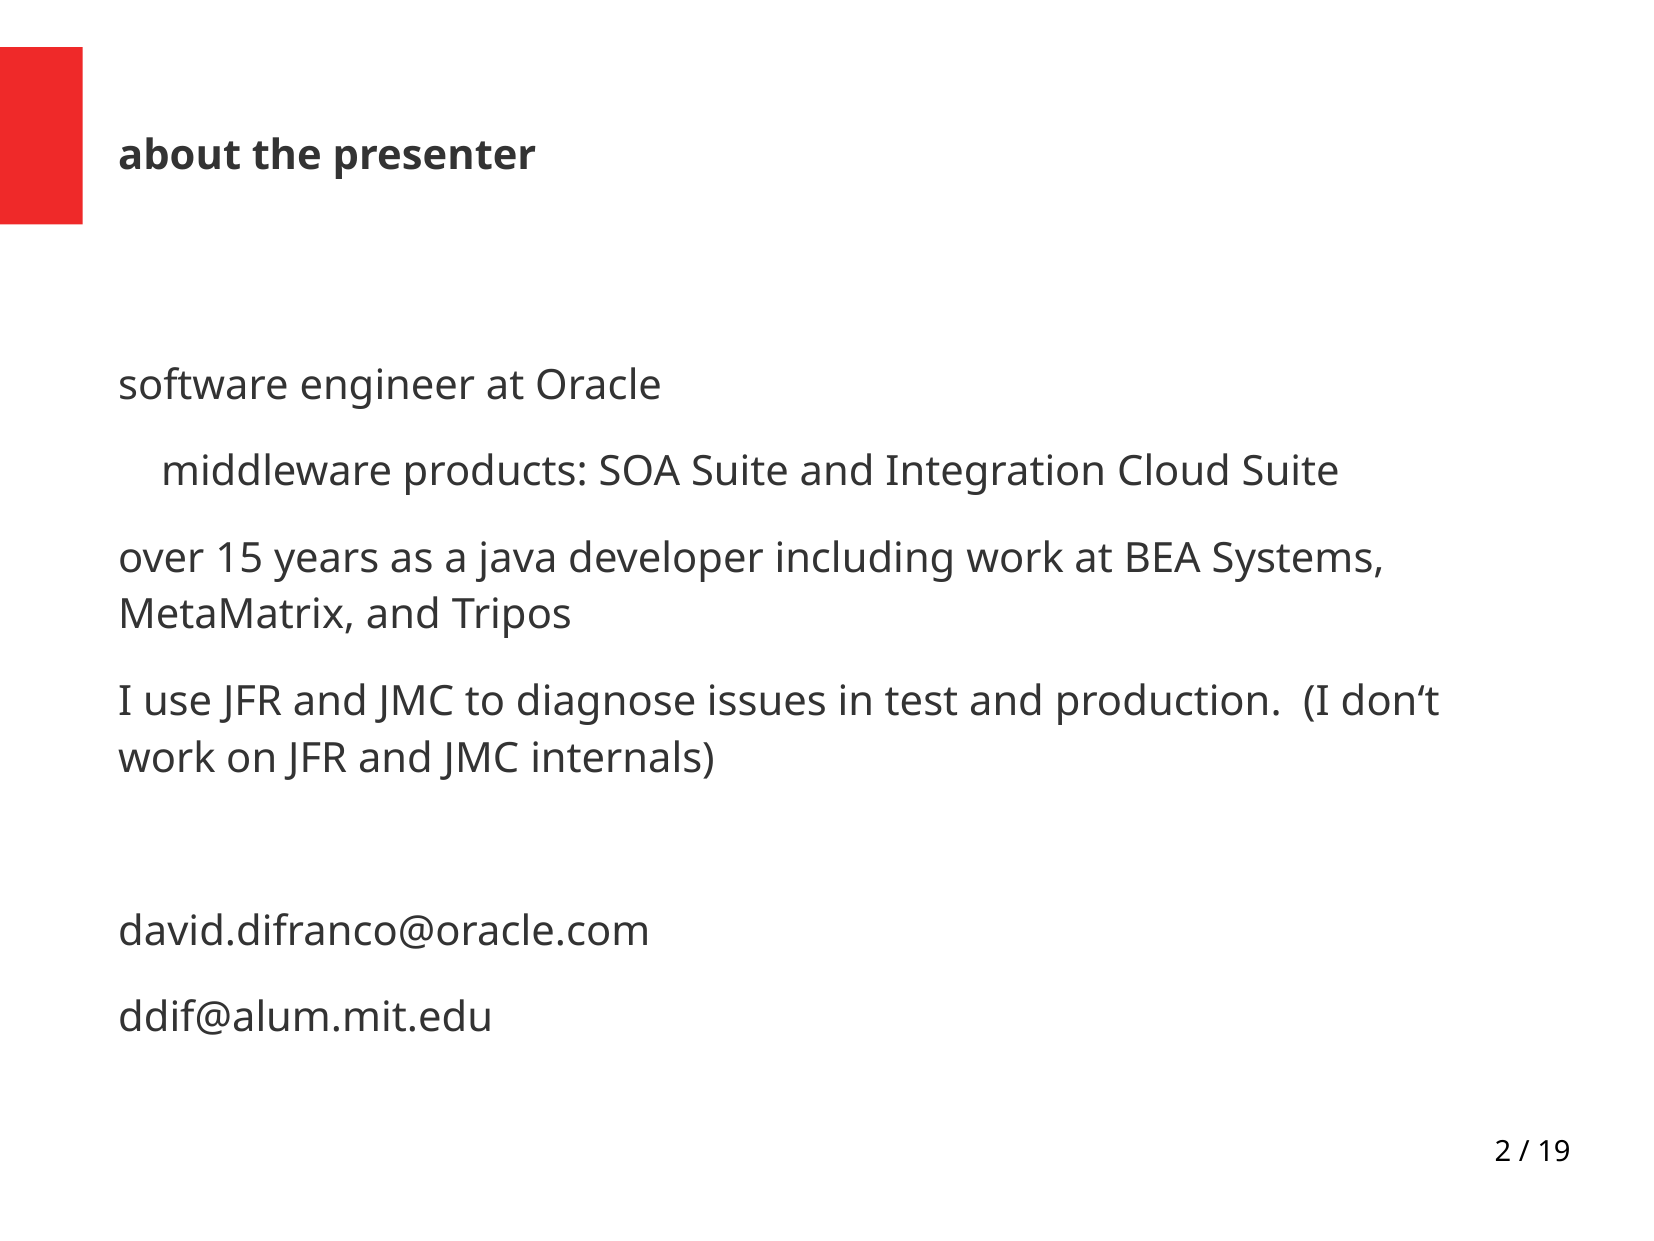

# about the presenter
software engineer at Oracle
 middleware products: SOA Suite and Integration Cloud Suite
over 15 years as a java developer including work at BEA Systems, MetaMatrix, and Tripos
I use JFR and JMC to diagnose issues in test and production. (I don‘t work on JFR and JMC internals)
david.difranco@oracle.com
ddif@alum.mit.edu
2